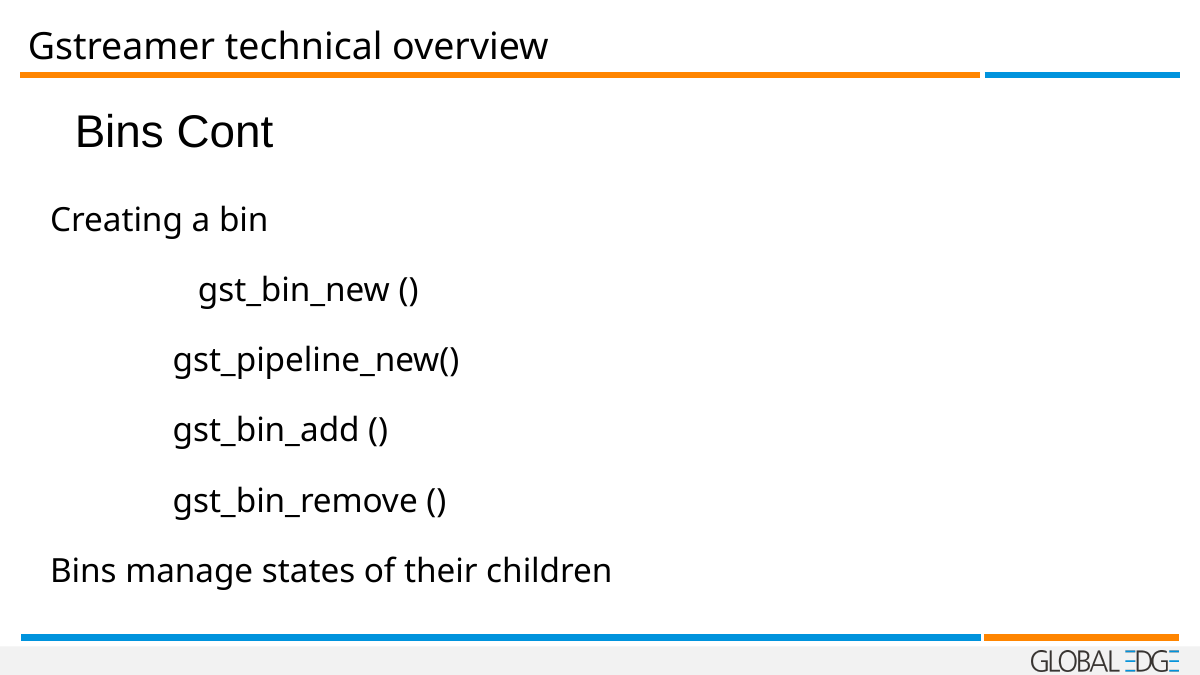

# Gstreamer technical overview
Bins Cont
Creating a bin
		gst_bin_new ()
 gst_pipeline_new()
 gst_bin_add ()
 gst_bin_remove ()
Bins manage states of their children